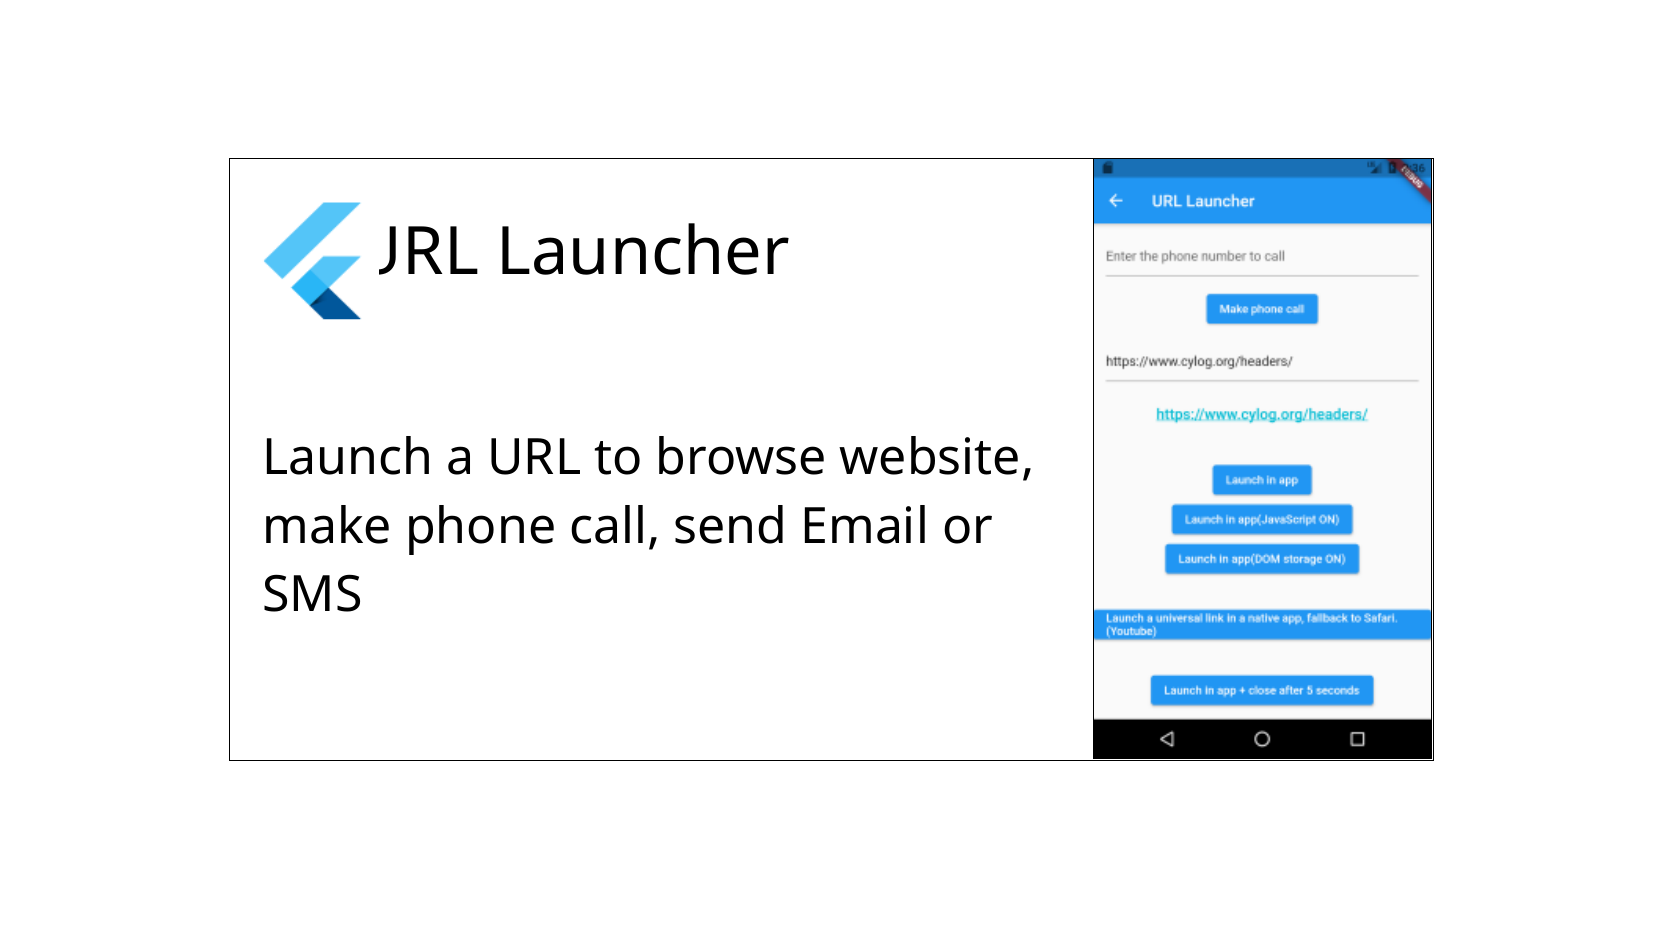

# URL Launcher
Launch a URL to browse website, make phone call, send Email or SMS